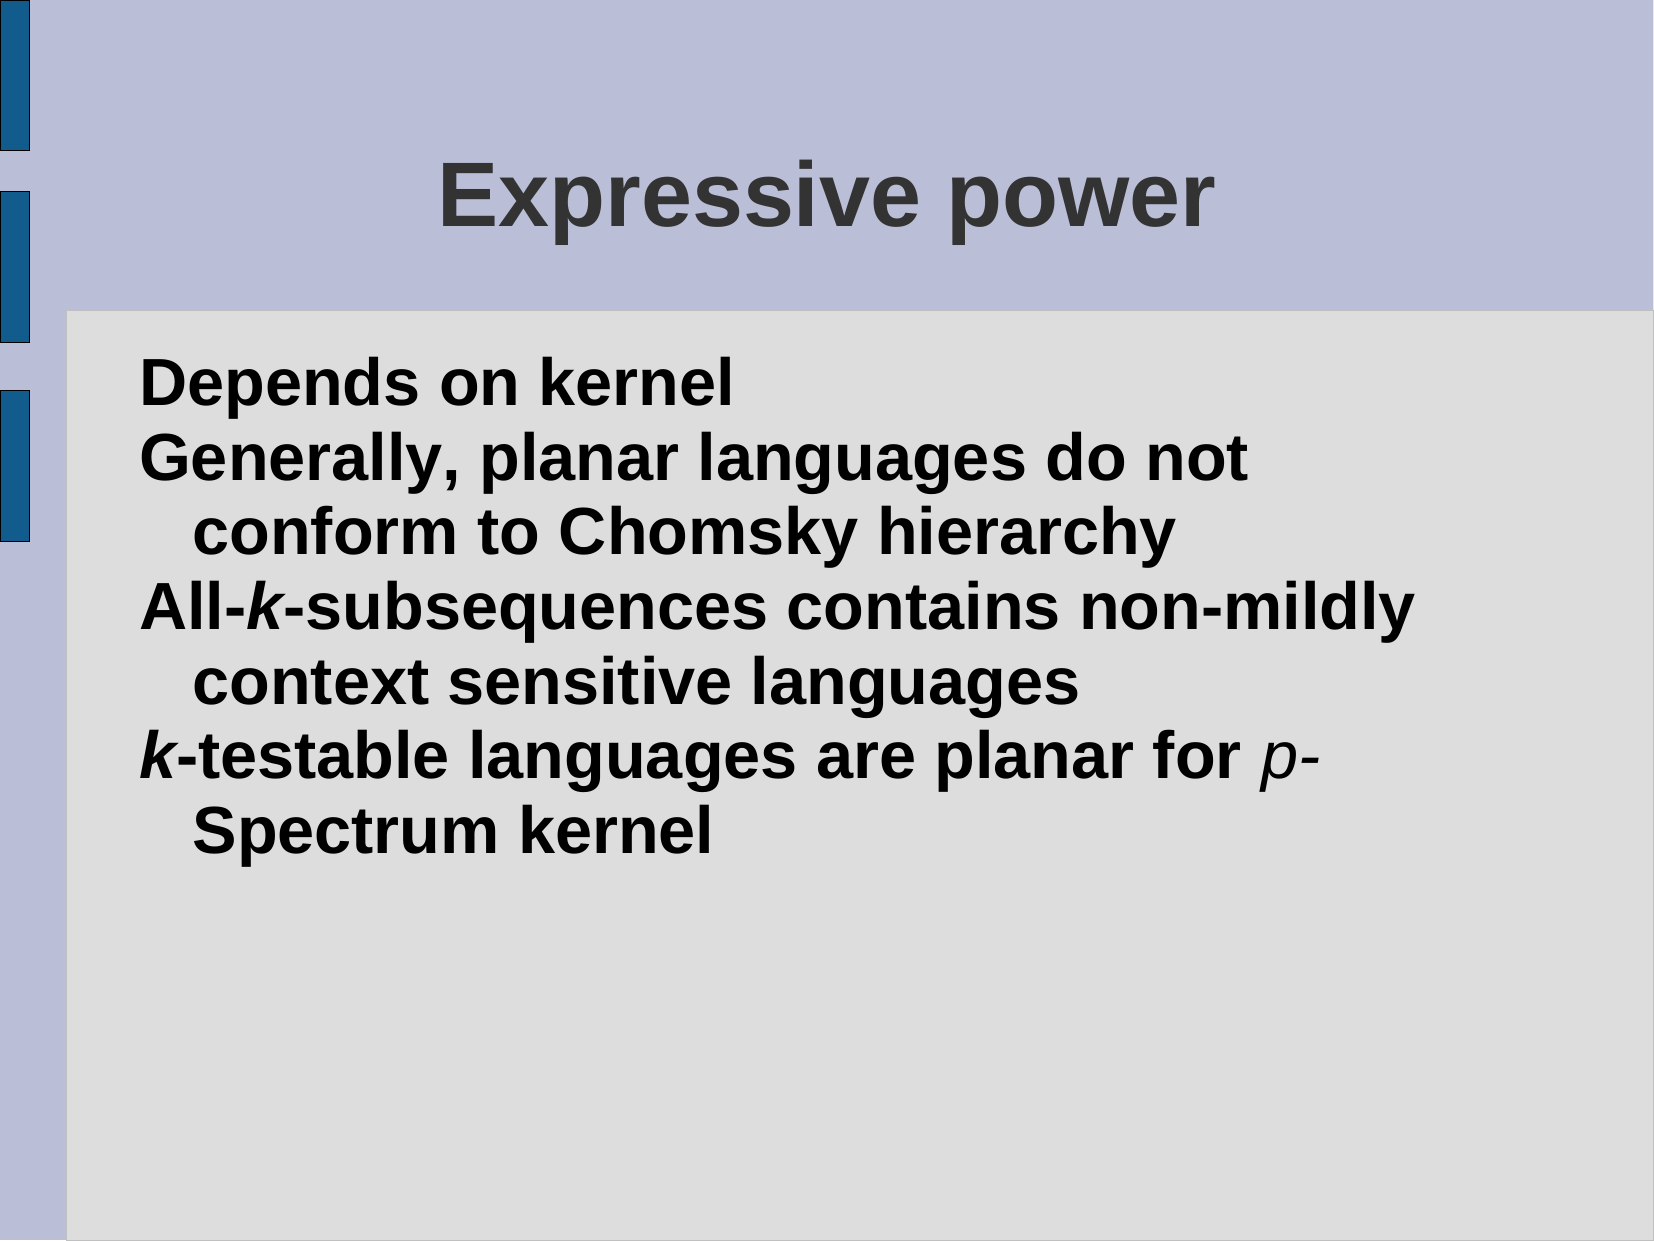

# Expressive power
Depends on kernel
Generally, planar languages do not conform to Chomsky hierarchy
All-k-subsequences contains non-mildly context sensitive languages
k-testable languages are planar for p-Spectrum kernel